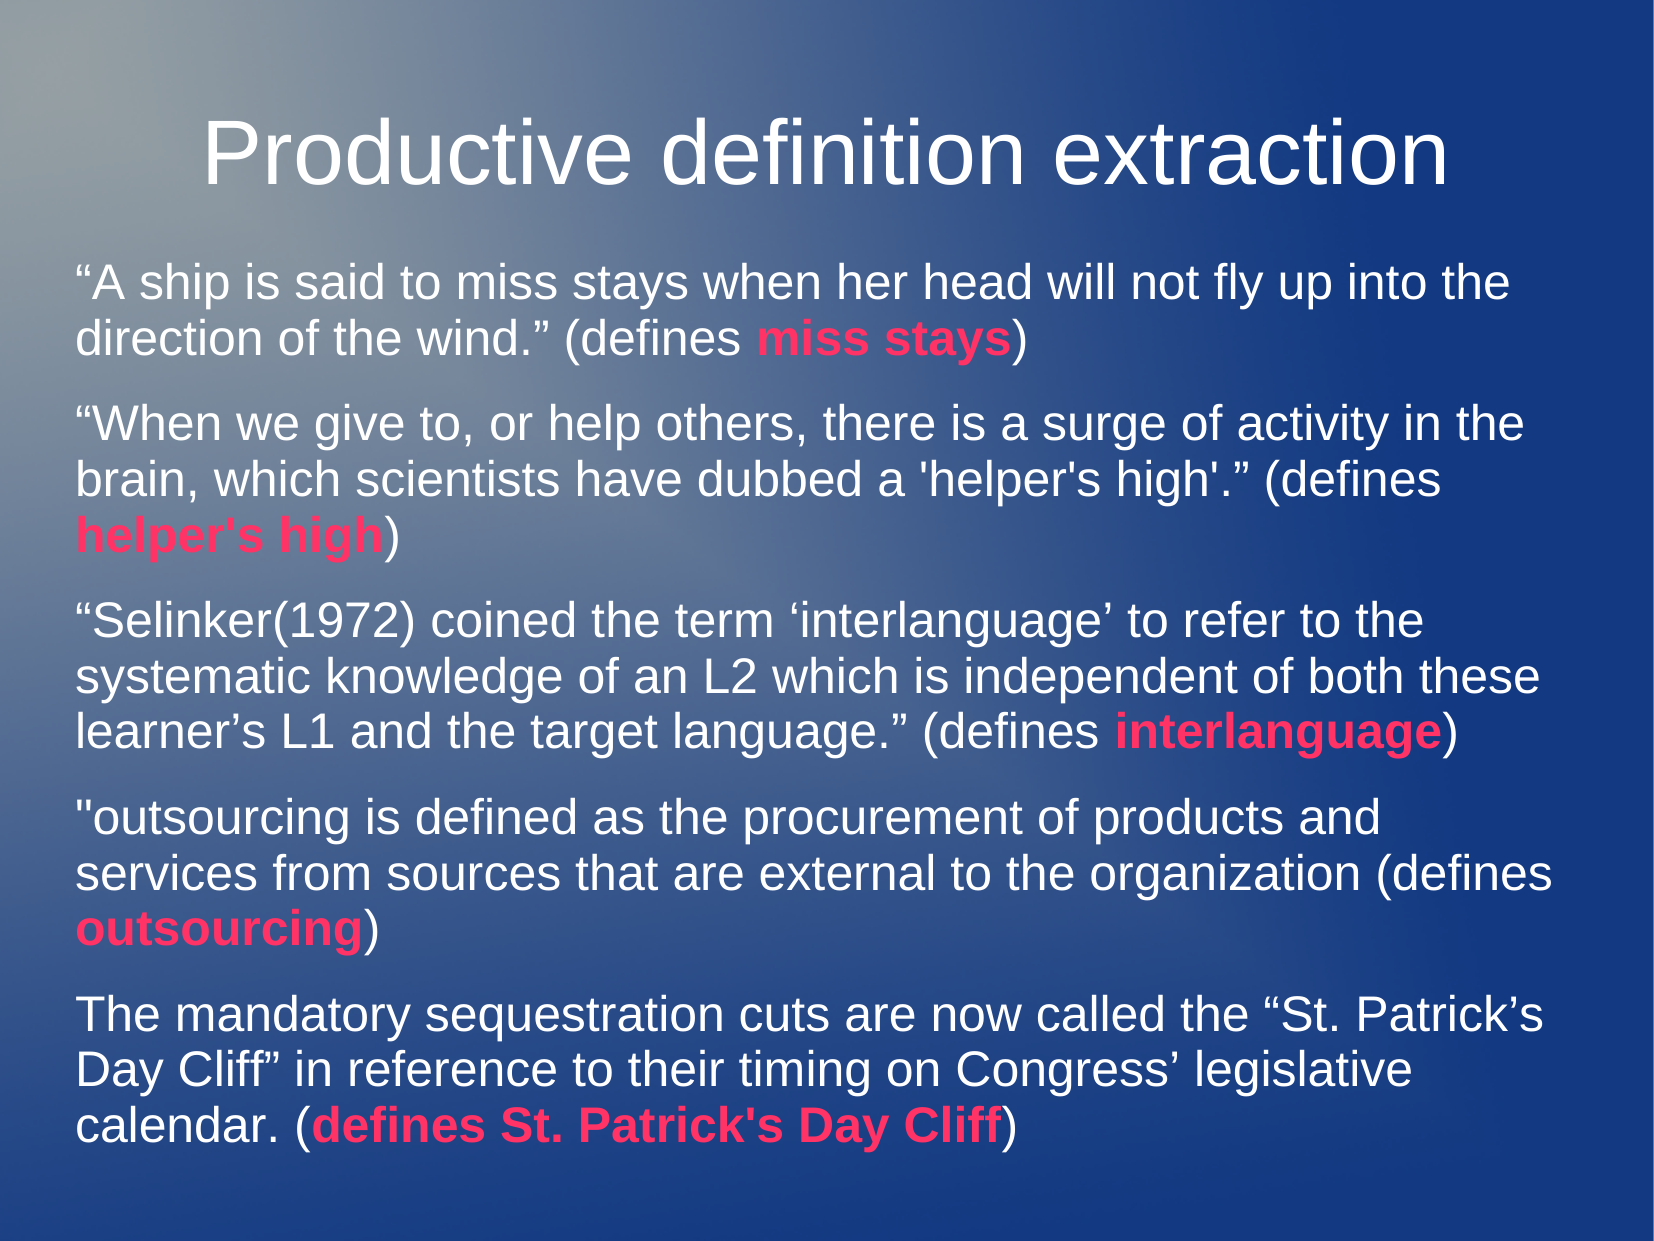

# Productive definition extraction
“A ship is said to miss stays when her head will not fly up into the direction of the wind.” (defines miss stays)
“When we give to, or help others, there is a surge of activity in the brain, which scientists have dubbed a 'helper's high'.” (defines helper's high)
“Selinker(1972) coined the term ‘interlanguage’ to refer to the systematic knowledge of an L2 which is independent of both these learner’s L1 and the target language.” (defines interlanguage)
"outsourcing is defined as the procurement of products and services from sources that are external to the organization (defines outsourcing)
The mandatory sequestration cuts are now called the “St. Patrick’s Day Cliff” in reference to their timing on Congress’ legislative calendar. (defines St. Patrick's Day Cliff)